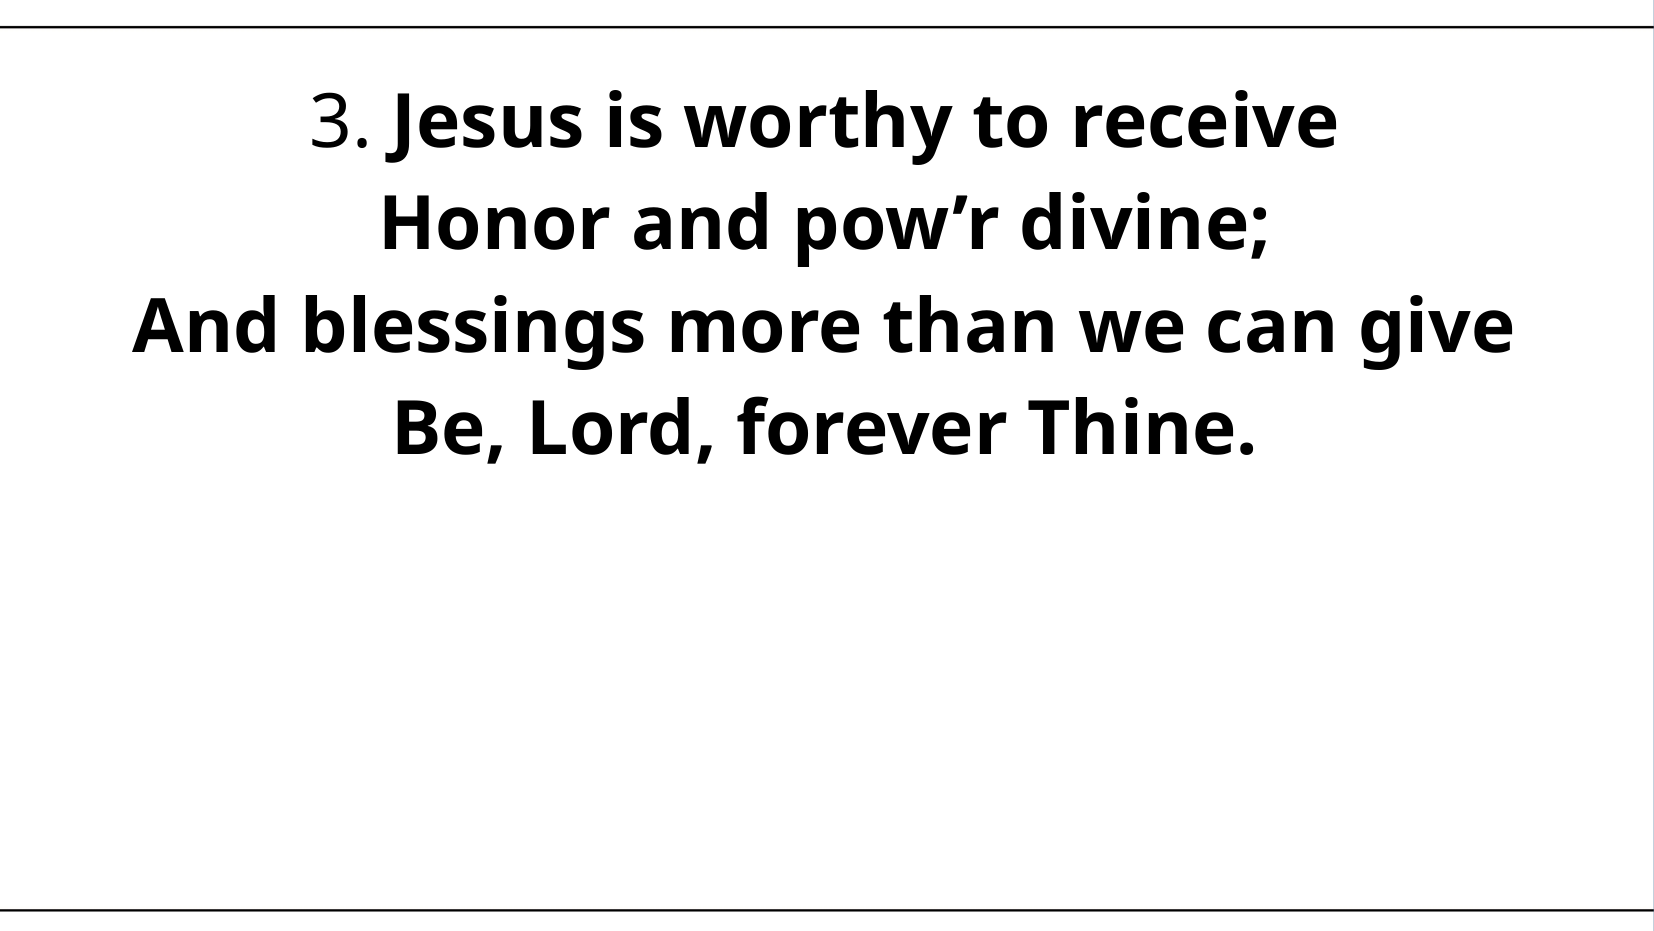

3. Jesus is worthy to receive
Honor and pow’r divine;
And blessings more than we can give
Be, Lord, forever Thine.